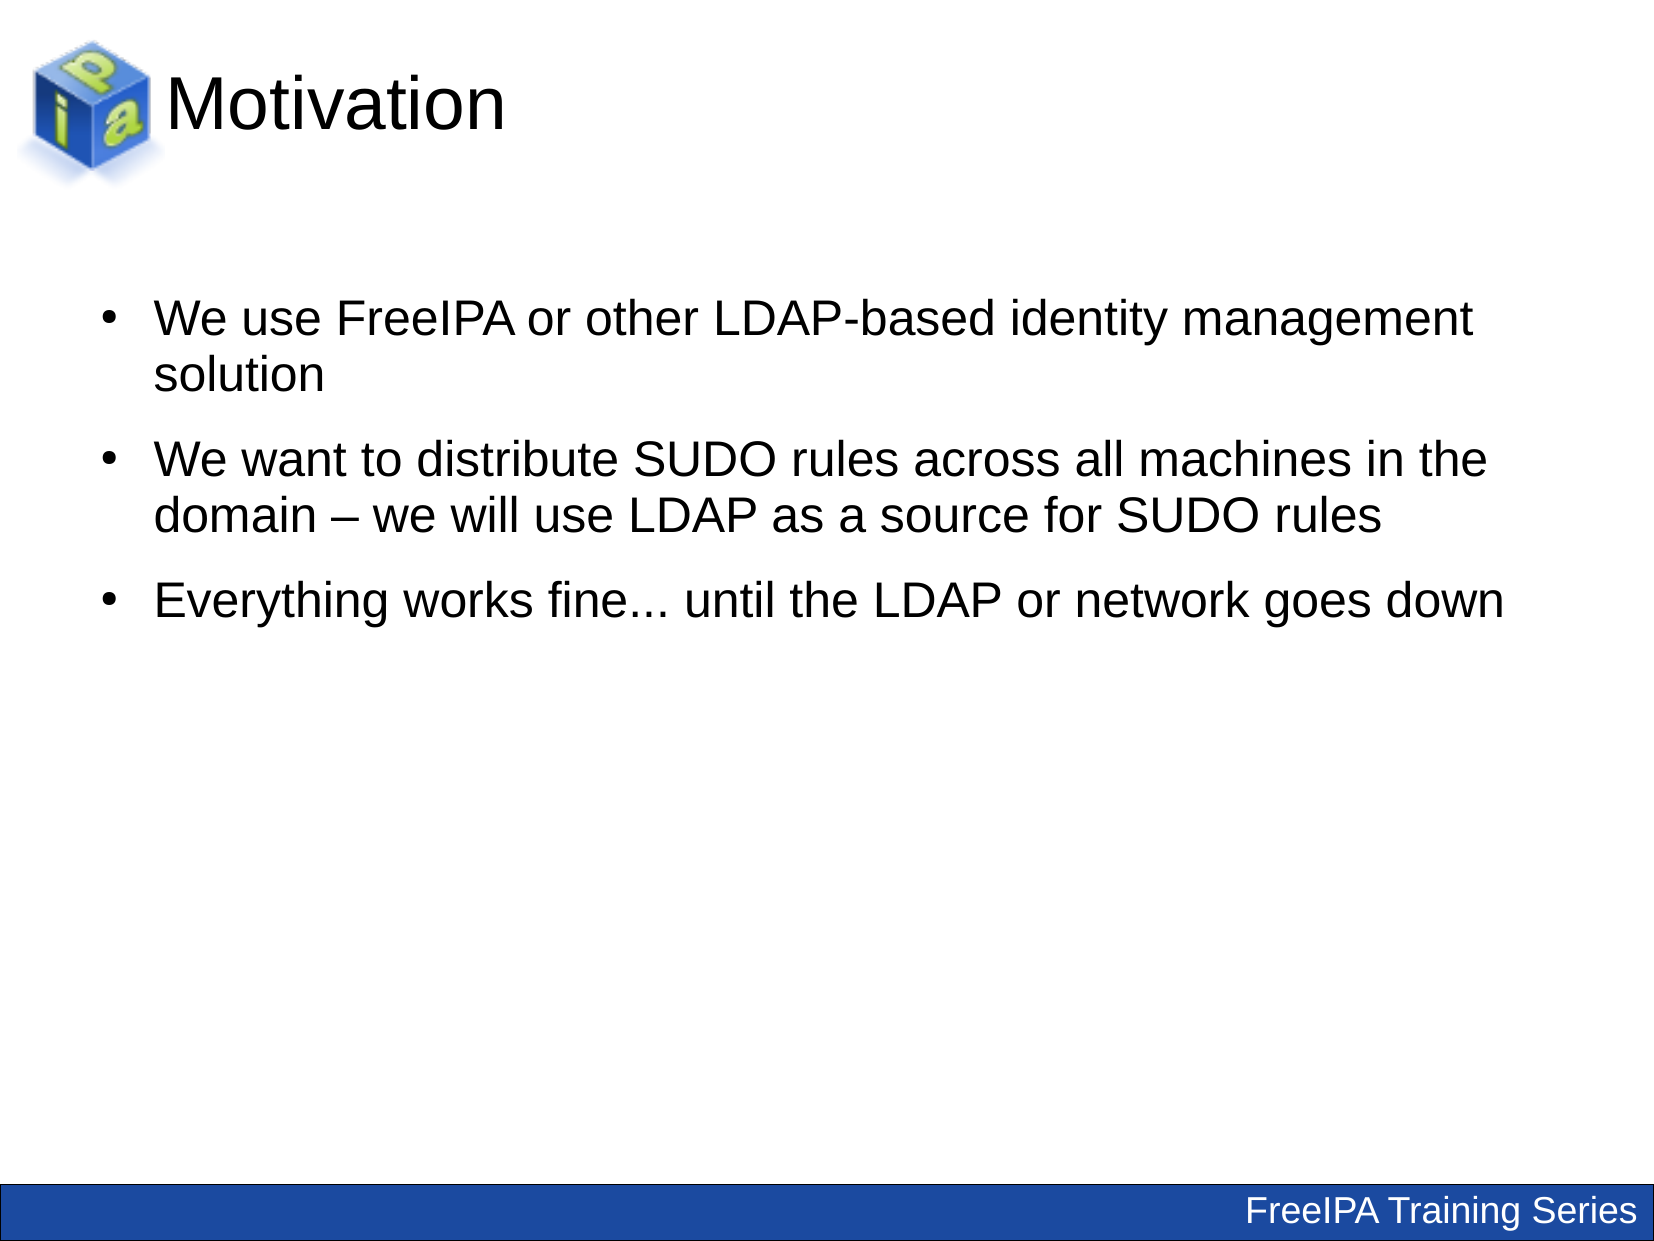

# Motivation
We use FreeIPA or other LDAP-based identity management solution
We want to distribute SUDO rules across all machines in the domain – we will use LDAP as a source for SUDO rules
Everything works fine... until the LDAP or network goes down